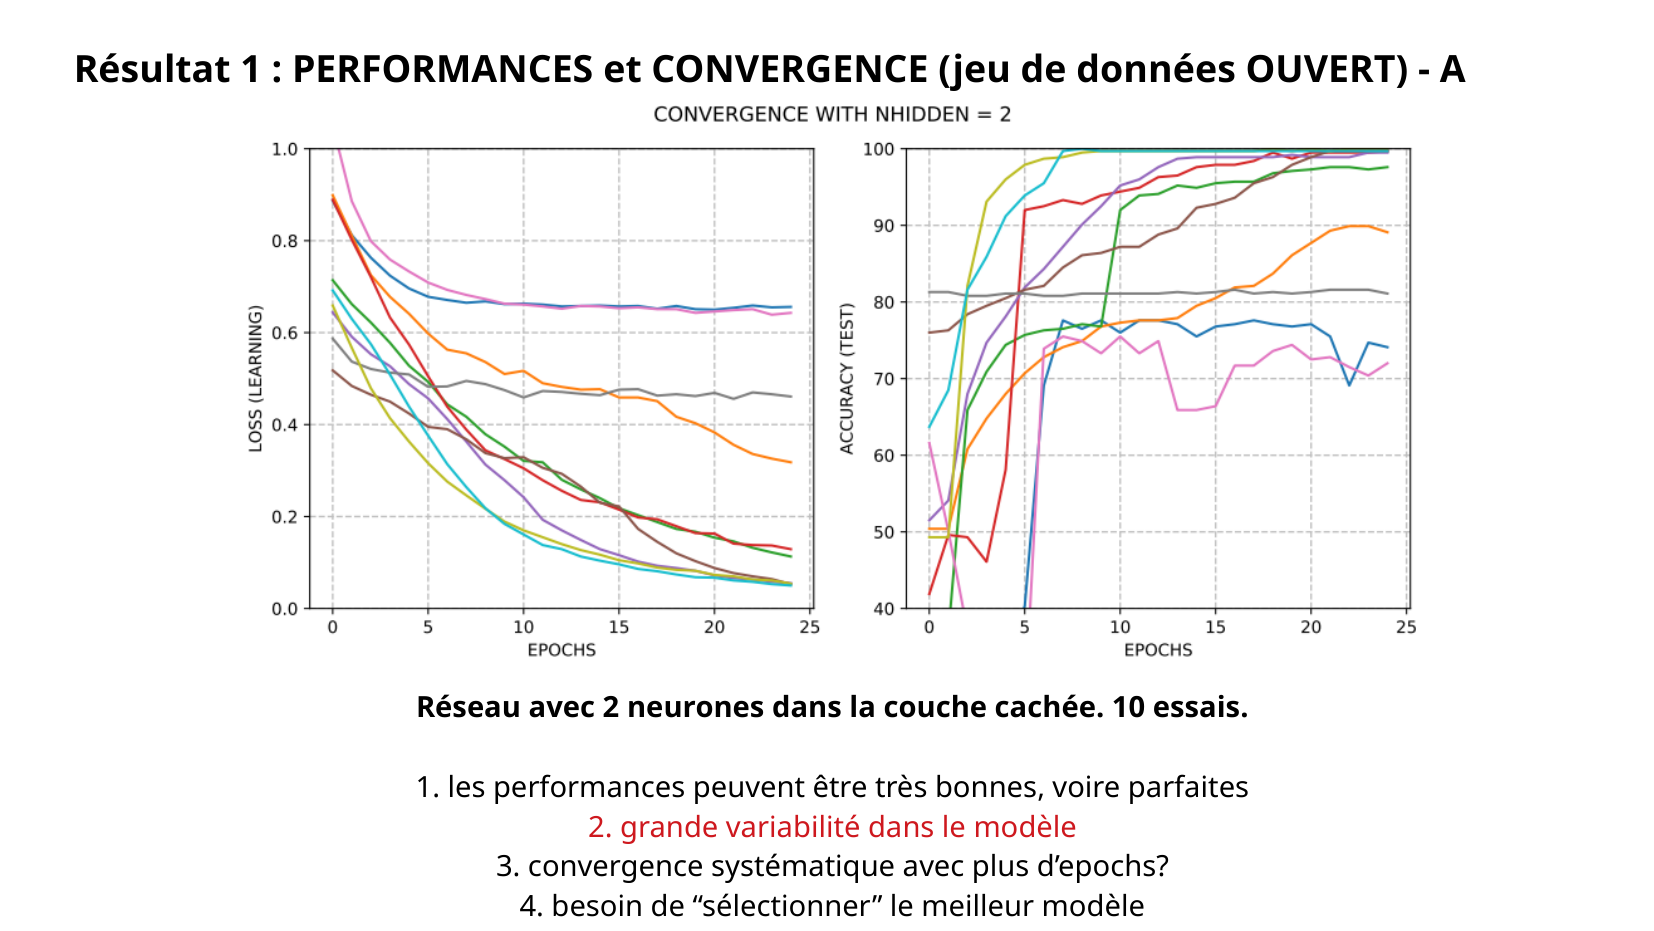

Résultat 1 : PERFORMANCES et CONVERGENCE (jeu de données OUVERT) - A
Réseau avec 2 neurones dans la couche cachée. 10 essais.
1. les performances peuvent être très bonnes, voire parfaites
2. grande variabilité dans le modèle
3. convergence systématique avec plus d’epochs?
4. besoin de “sélectionner” le meilleur modèle
5. performances d’apprentissage pas encore convergées (certitude d’appartenance aux classes)